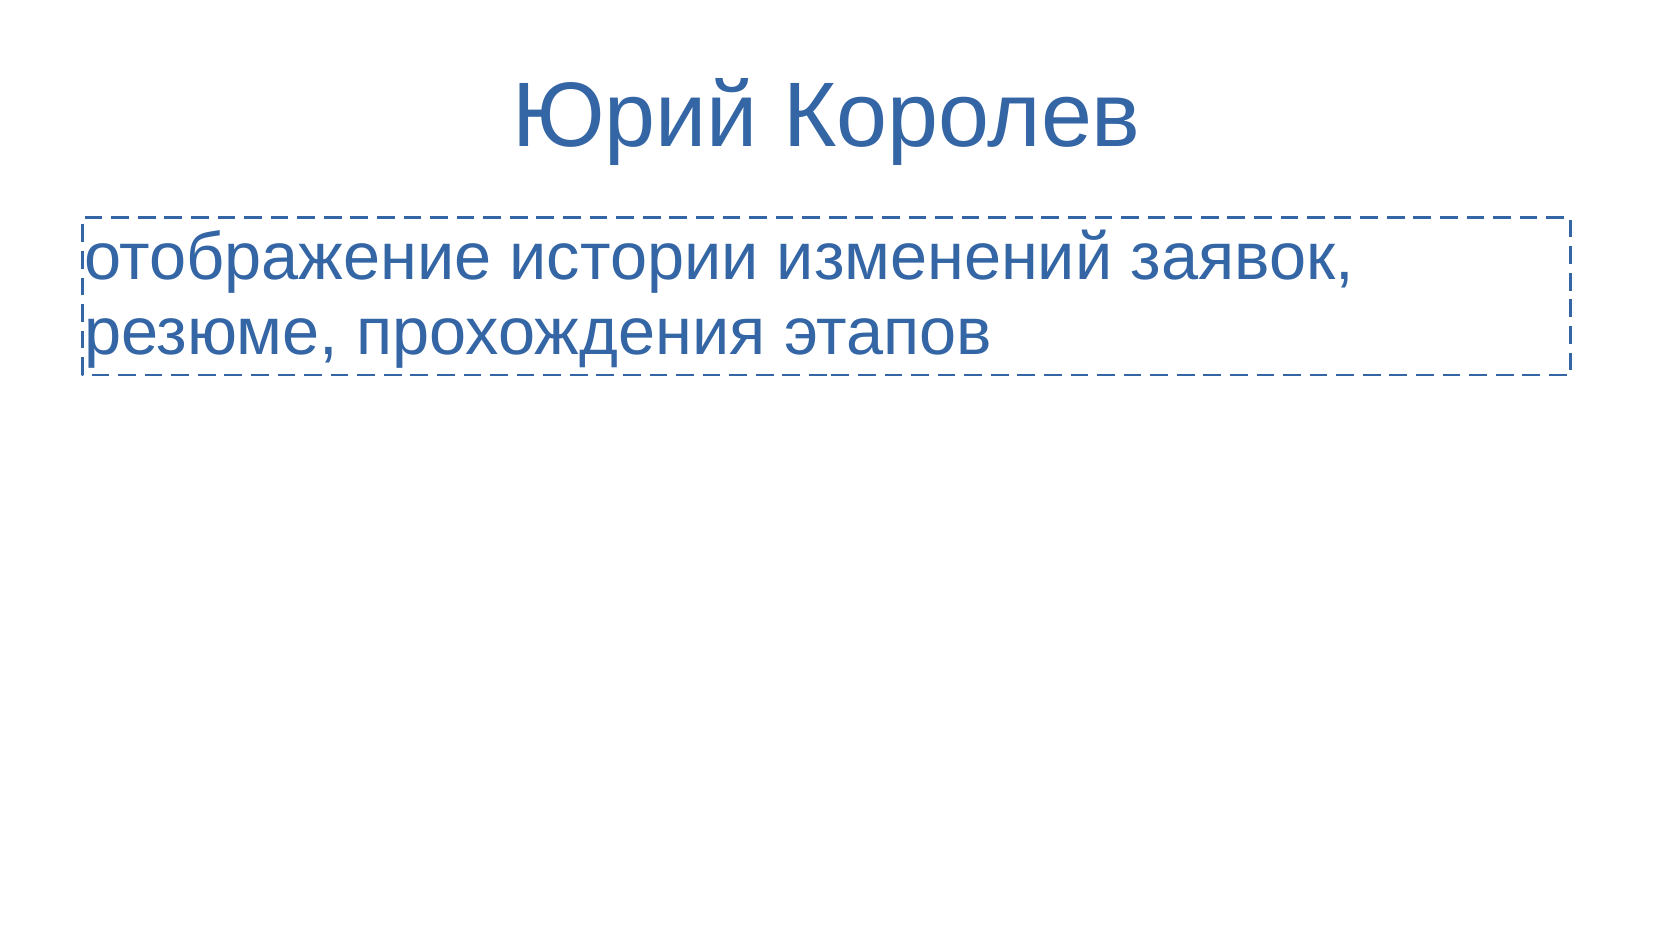

# Юрий Королев
отображение истории изменений заявок, резюме, прохождения этапов